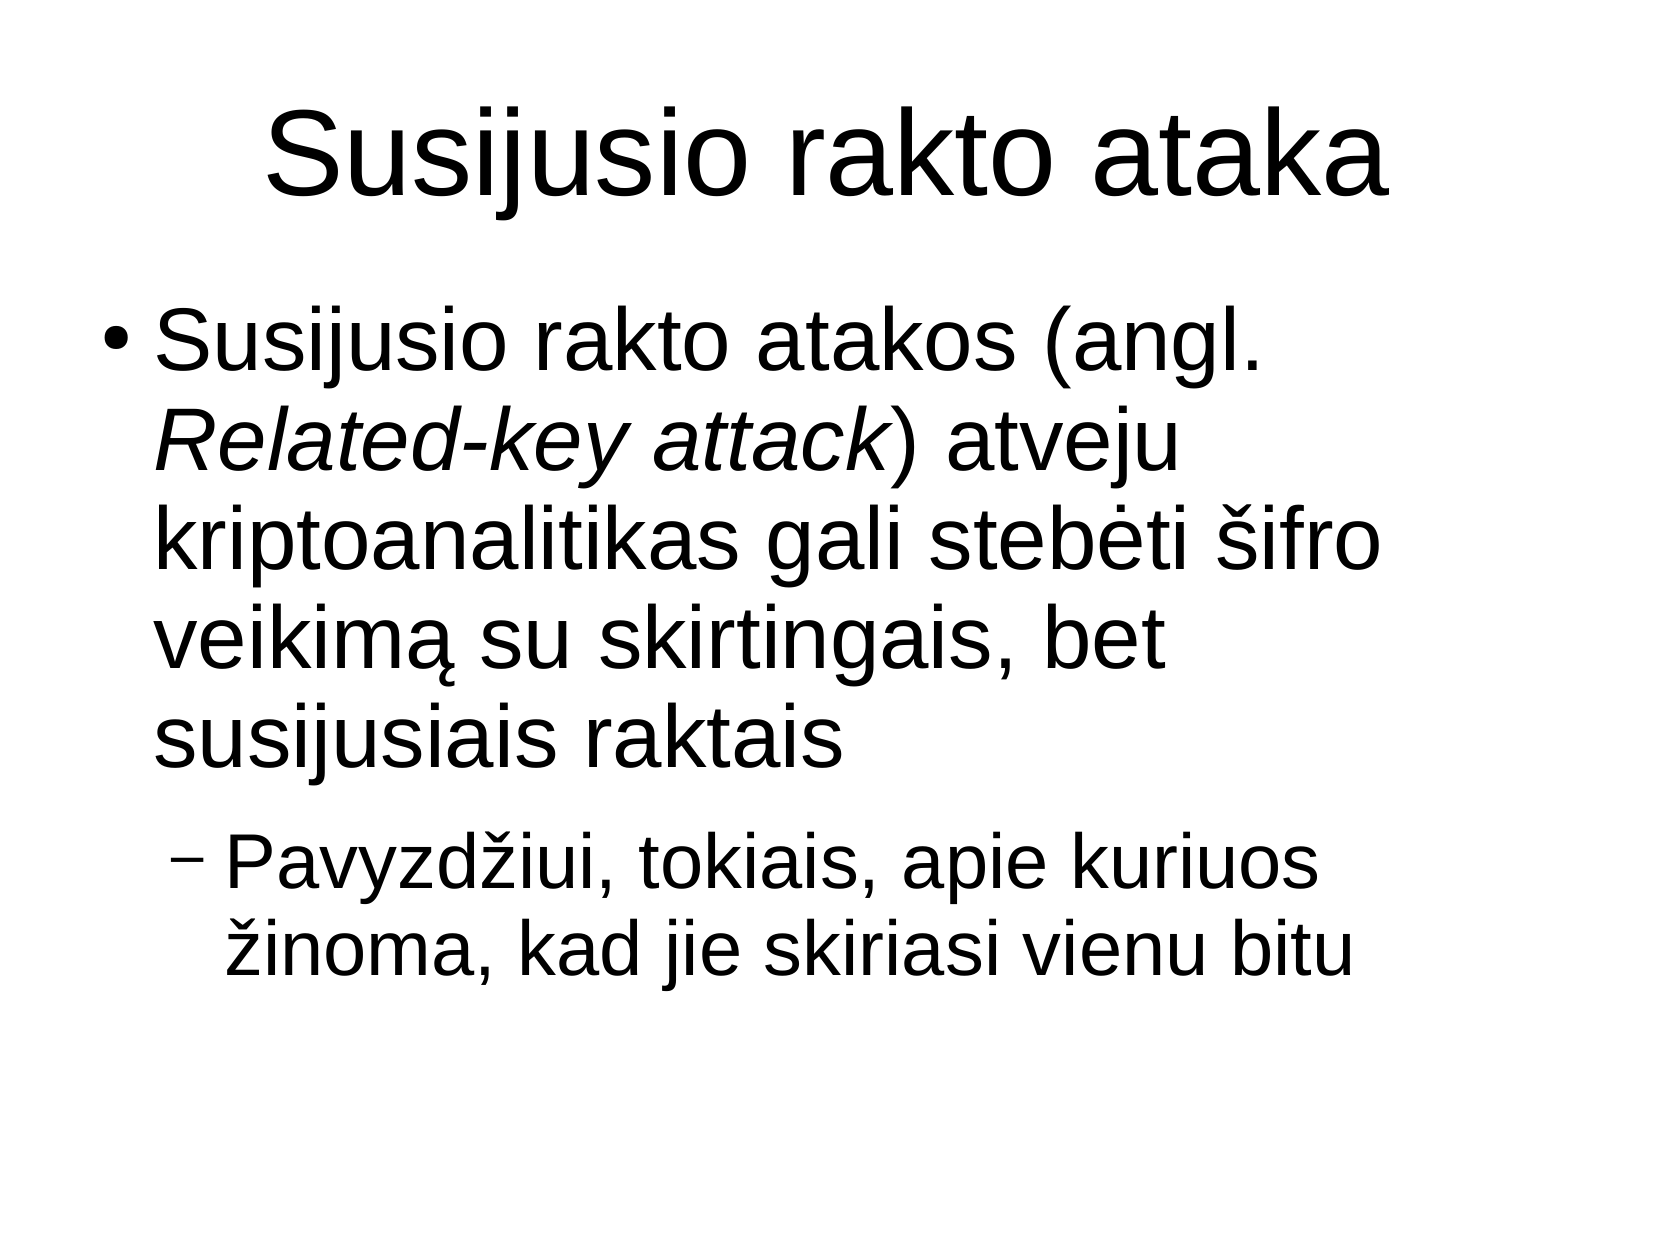

# Susijusio rakto ataka
Susijusio rakto atakos (angl. Related-key attack) atveju kriptoanalitikas gali stebėti šifro veikimą su skirtingais, bet susijusiais raktais
Pavyzdžiui, tokiais, apie kuriuos žinoma, kad jie skiriasi vienu bitu